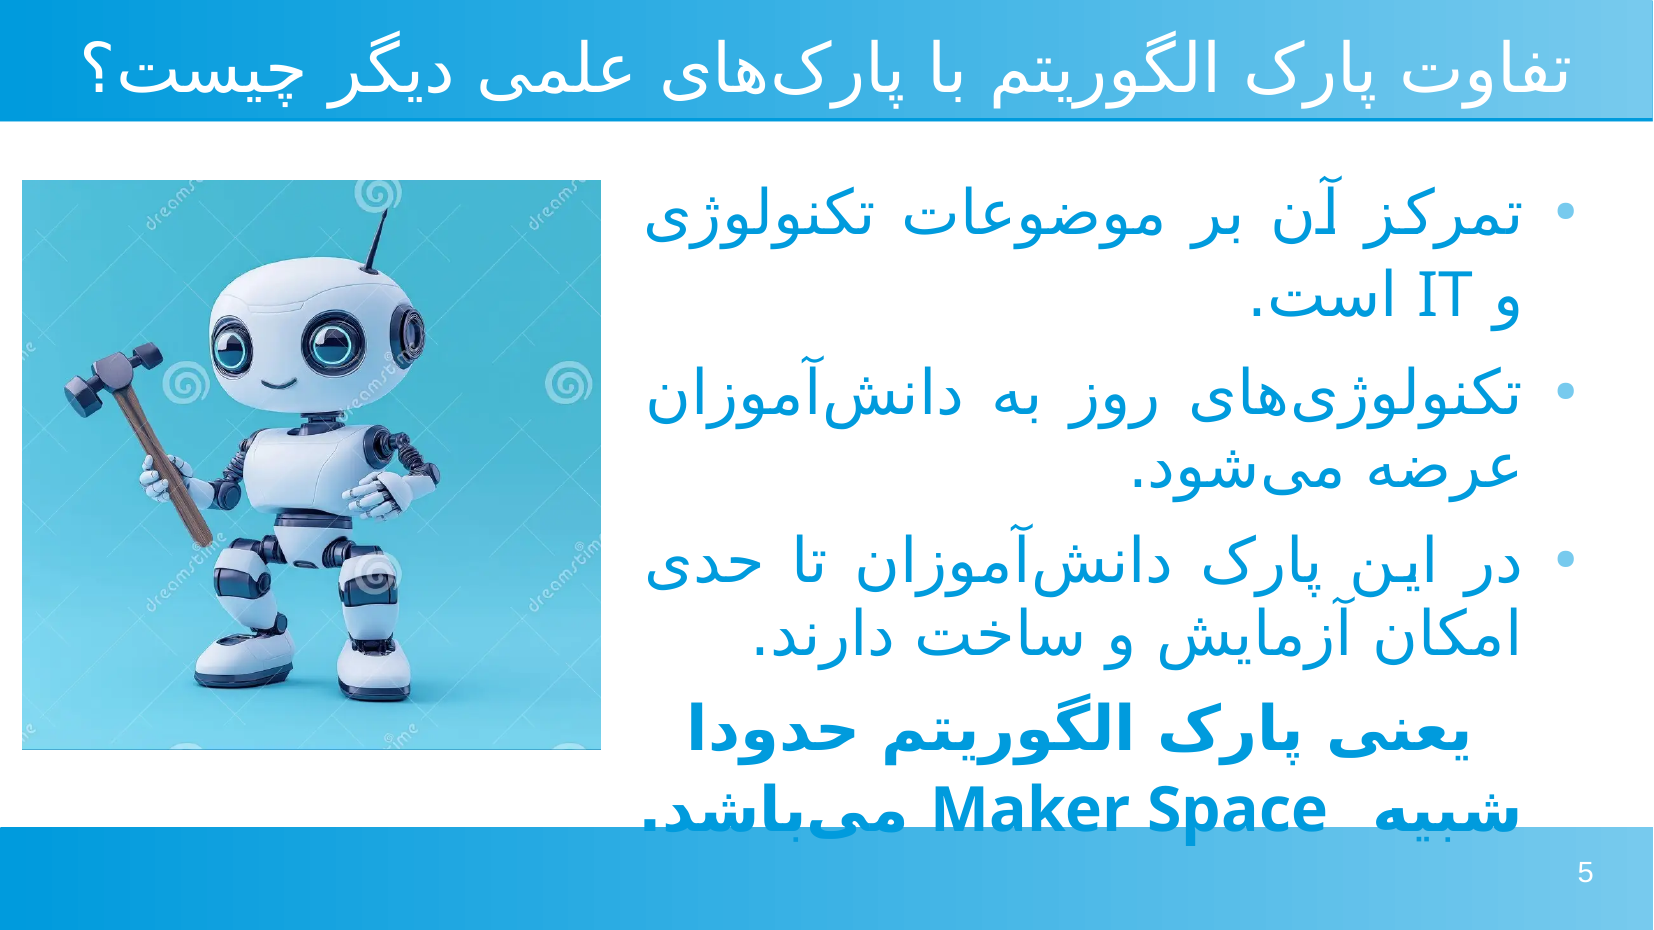

# تفاوت پارک الگوریتم با پارک‌های علمی دیگر چیست؟
تمرکز آن بر موضوعات تکنولوژی و IT است.
تکنولوژی‌های روز به دانش‌آموزان عرضه می‌شود.
در این پارک دانش‌آموزان تا حدی امکان آزمایش و ساخت دارند.
یعنی پارک الگوریتم حدودا شبیه Maker Space می‌باشد.
5